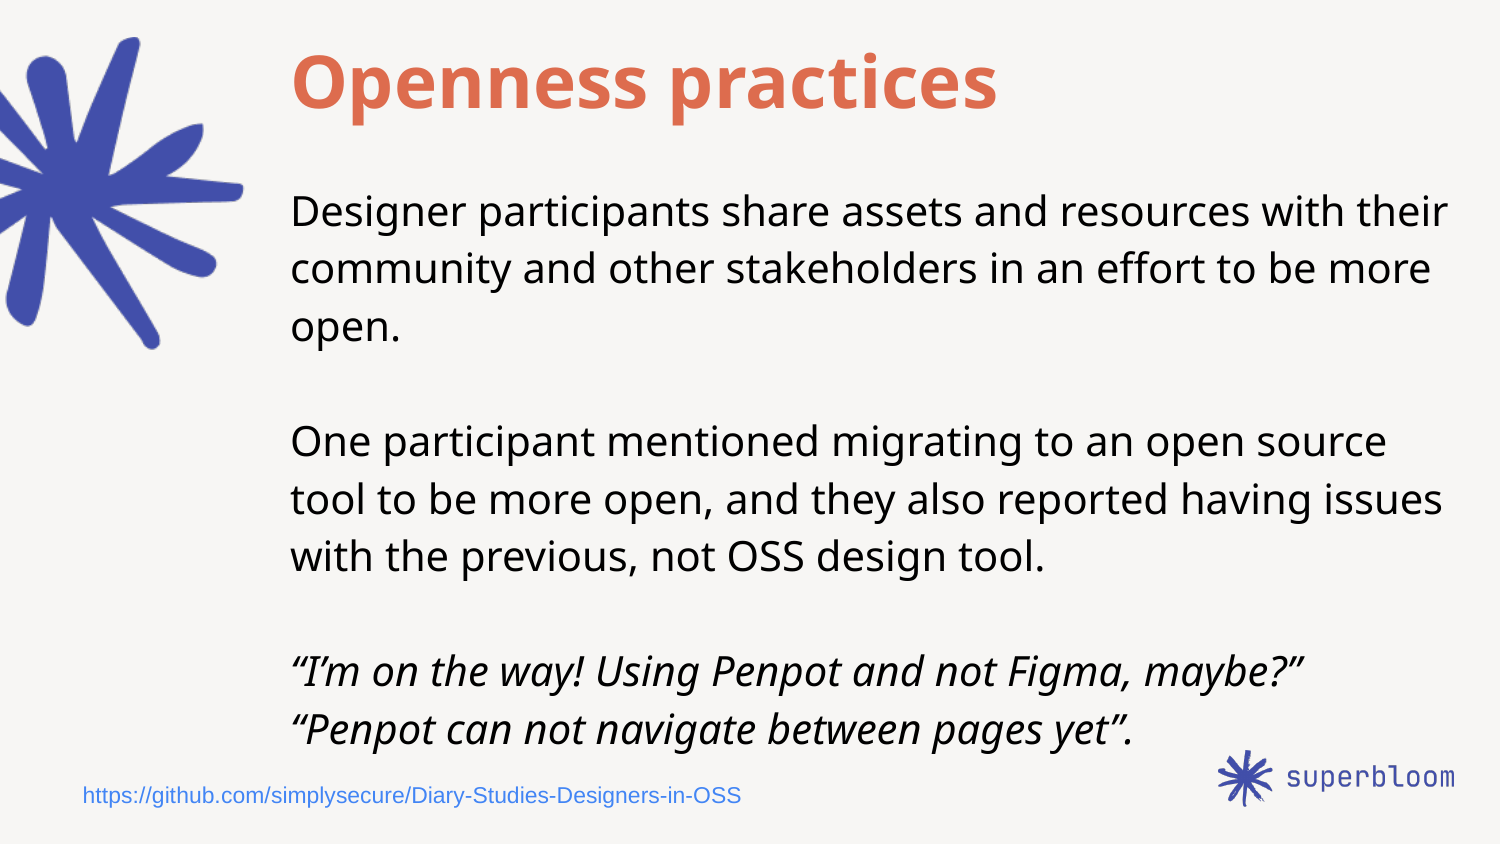

Openness practices
Designer participants share assets and resources with their community and other stakeholders in an effort to be more open.
One participant mentioned migrating to an open source tool to be more open, and they also reported having issues with the previous, not OSS design tool.
“I’m on the way! Using Penpot and not Figma, maybe?”
“Penpot can not navigate between pages yet”.
https://github.com/simplysecure/Diary-Studies-Designers-in-OSS